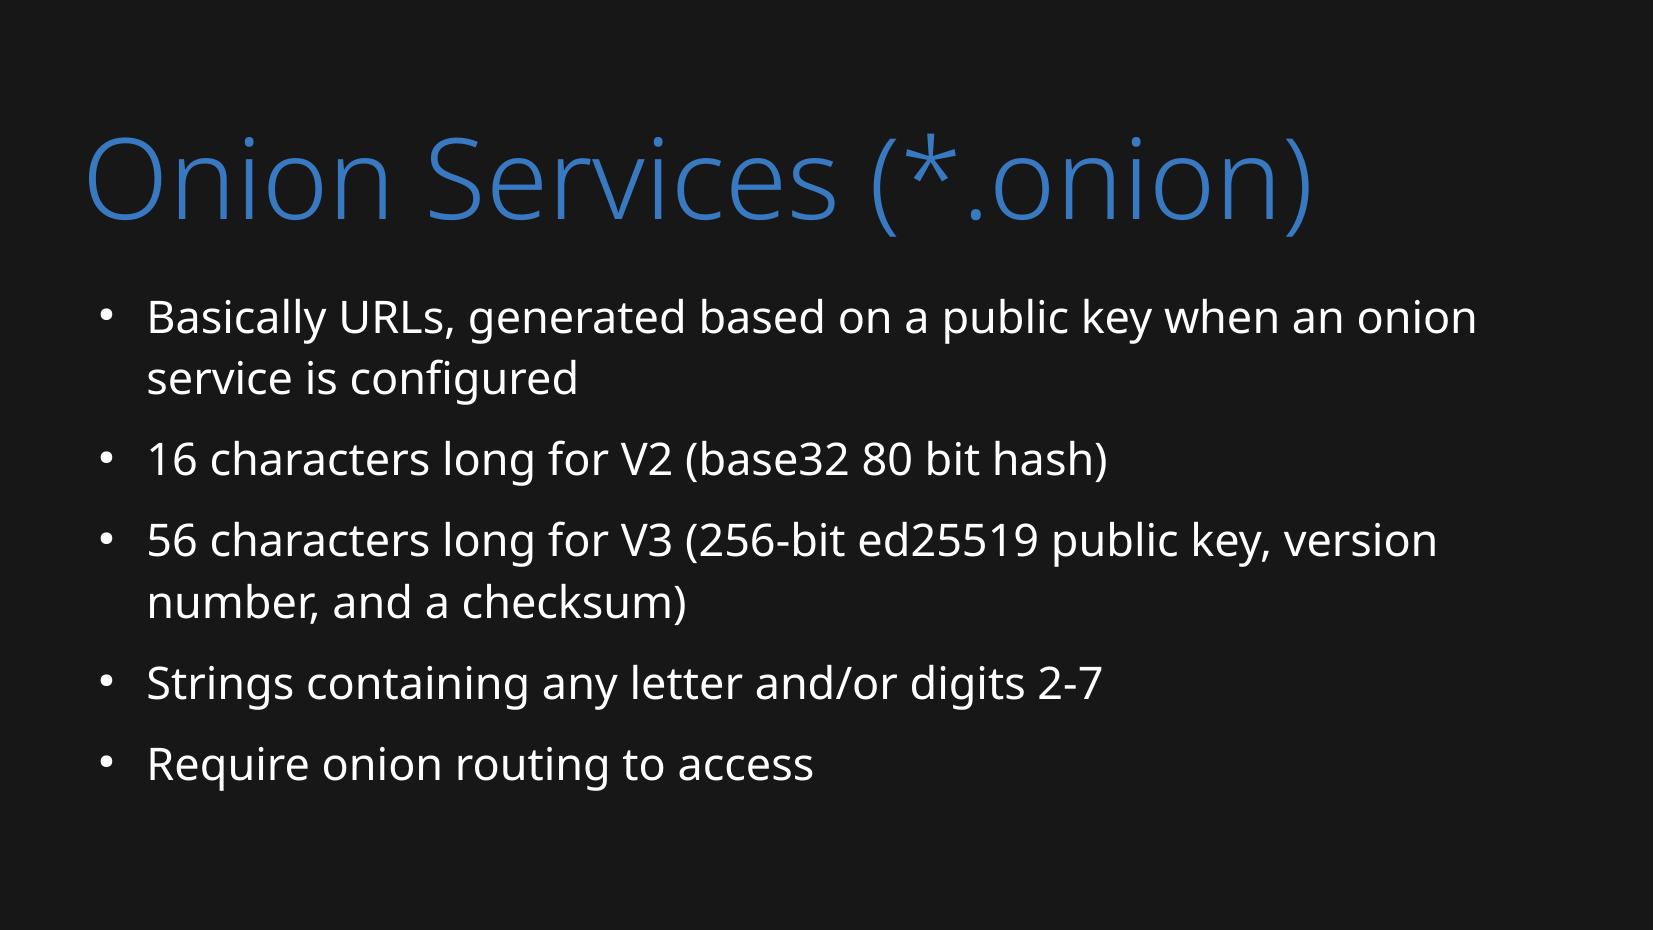

# Onion Services (*.onion)
Basically URLs, generated based on a public key when an onion service is configured
16 characters long for V2 (base32 80 bit hash)
56 characters long for V3 (256-bit ed25519 public key, version number, and a checksum)
Strings containing any letter and/or digits 2-7
Require onion routing to access